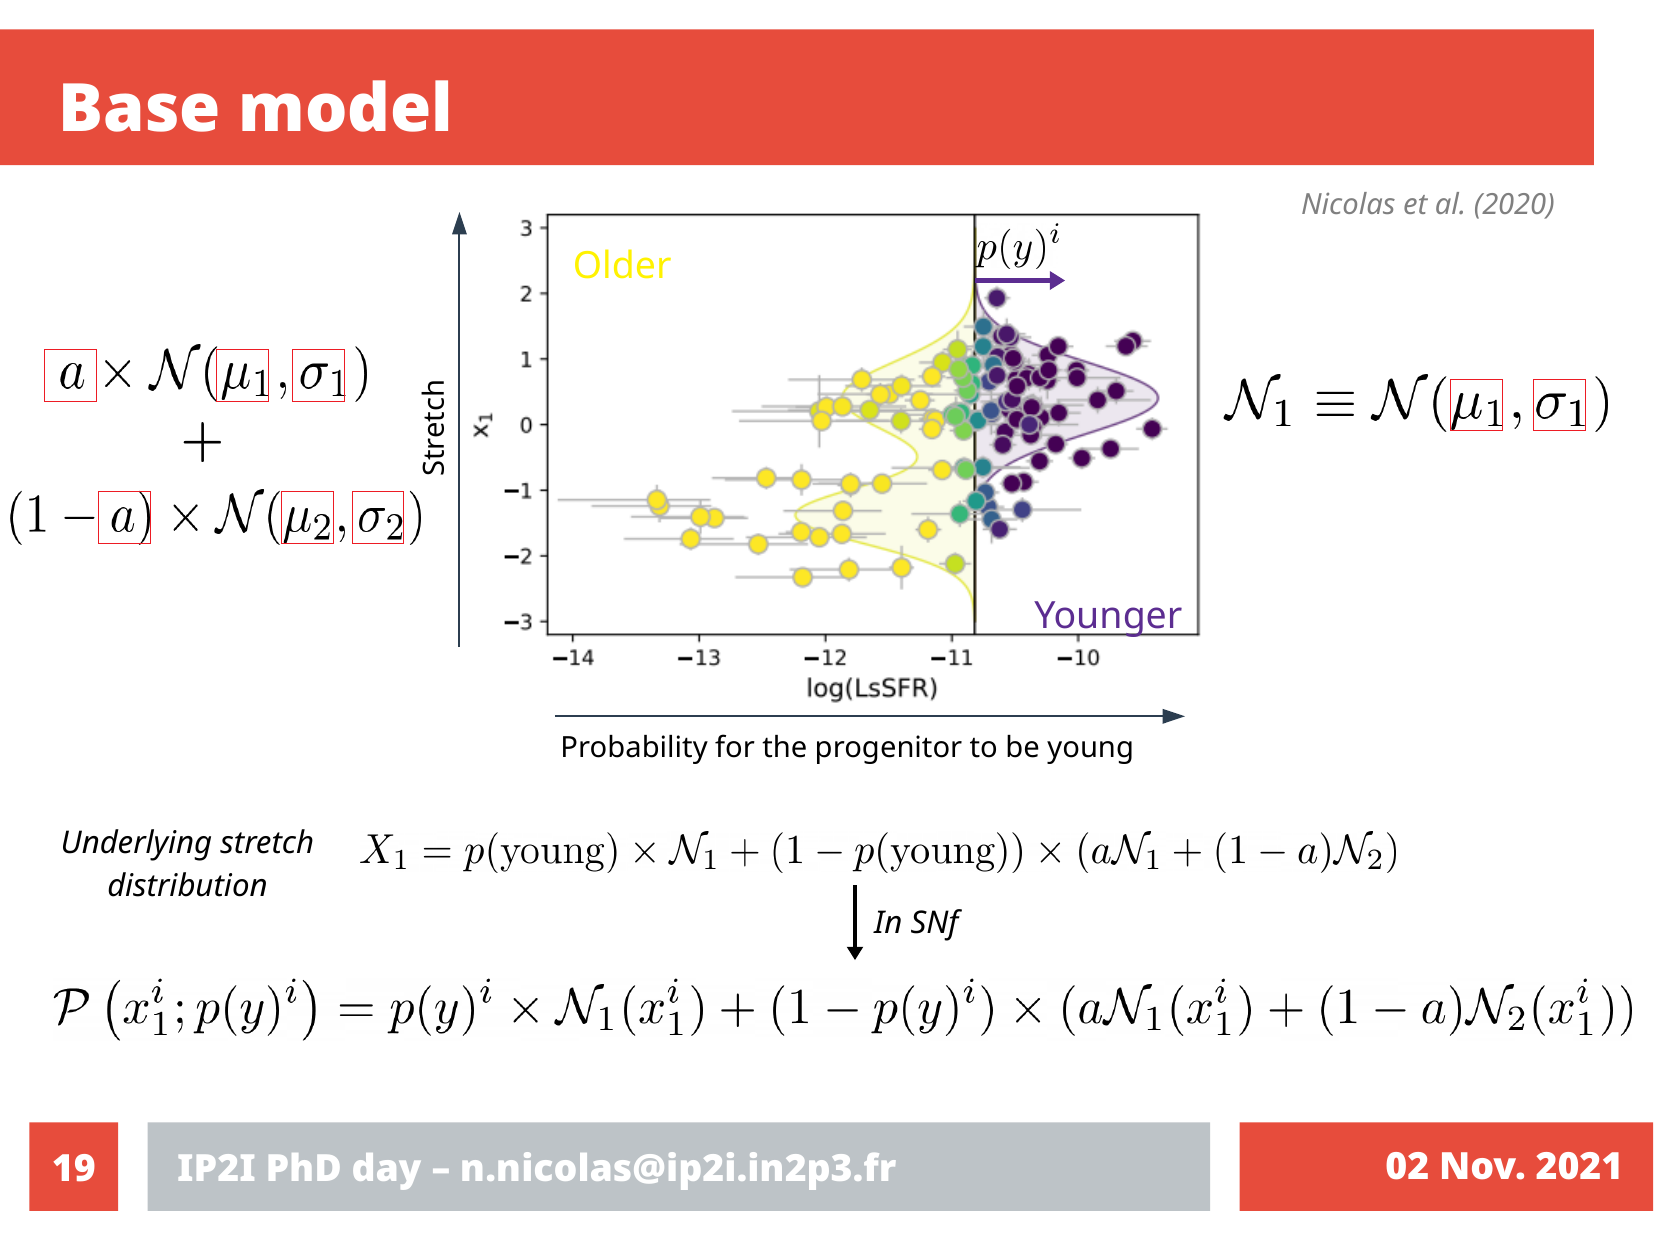

# Base model
Nicolas et al. (2020)
Older
Stretch
Younger
Probability for the progenitor to be young
Underlying stretch distribution
In SNf
19
IP2I PhD day – n.nicolas@ip2i.in2p3.fr
02 Nov. 2021